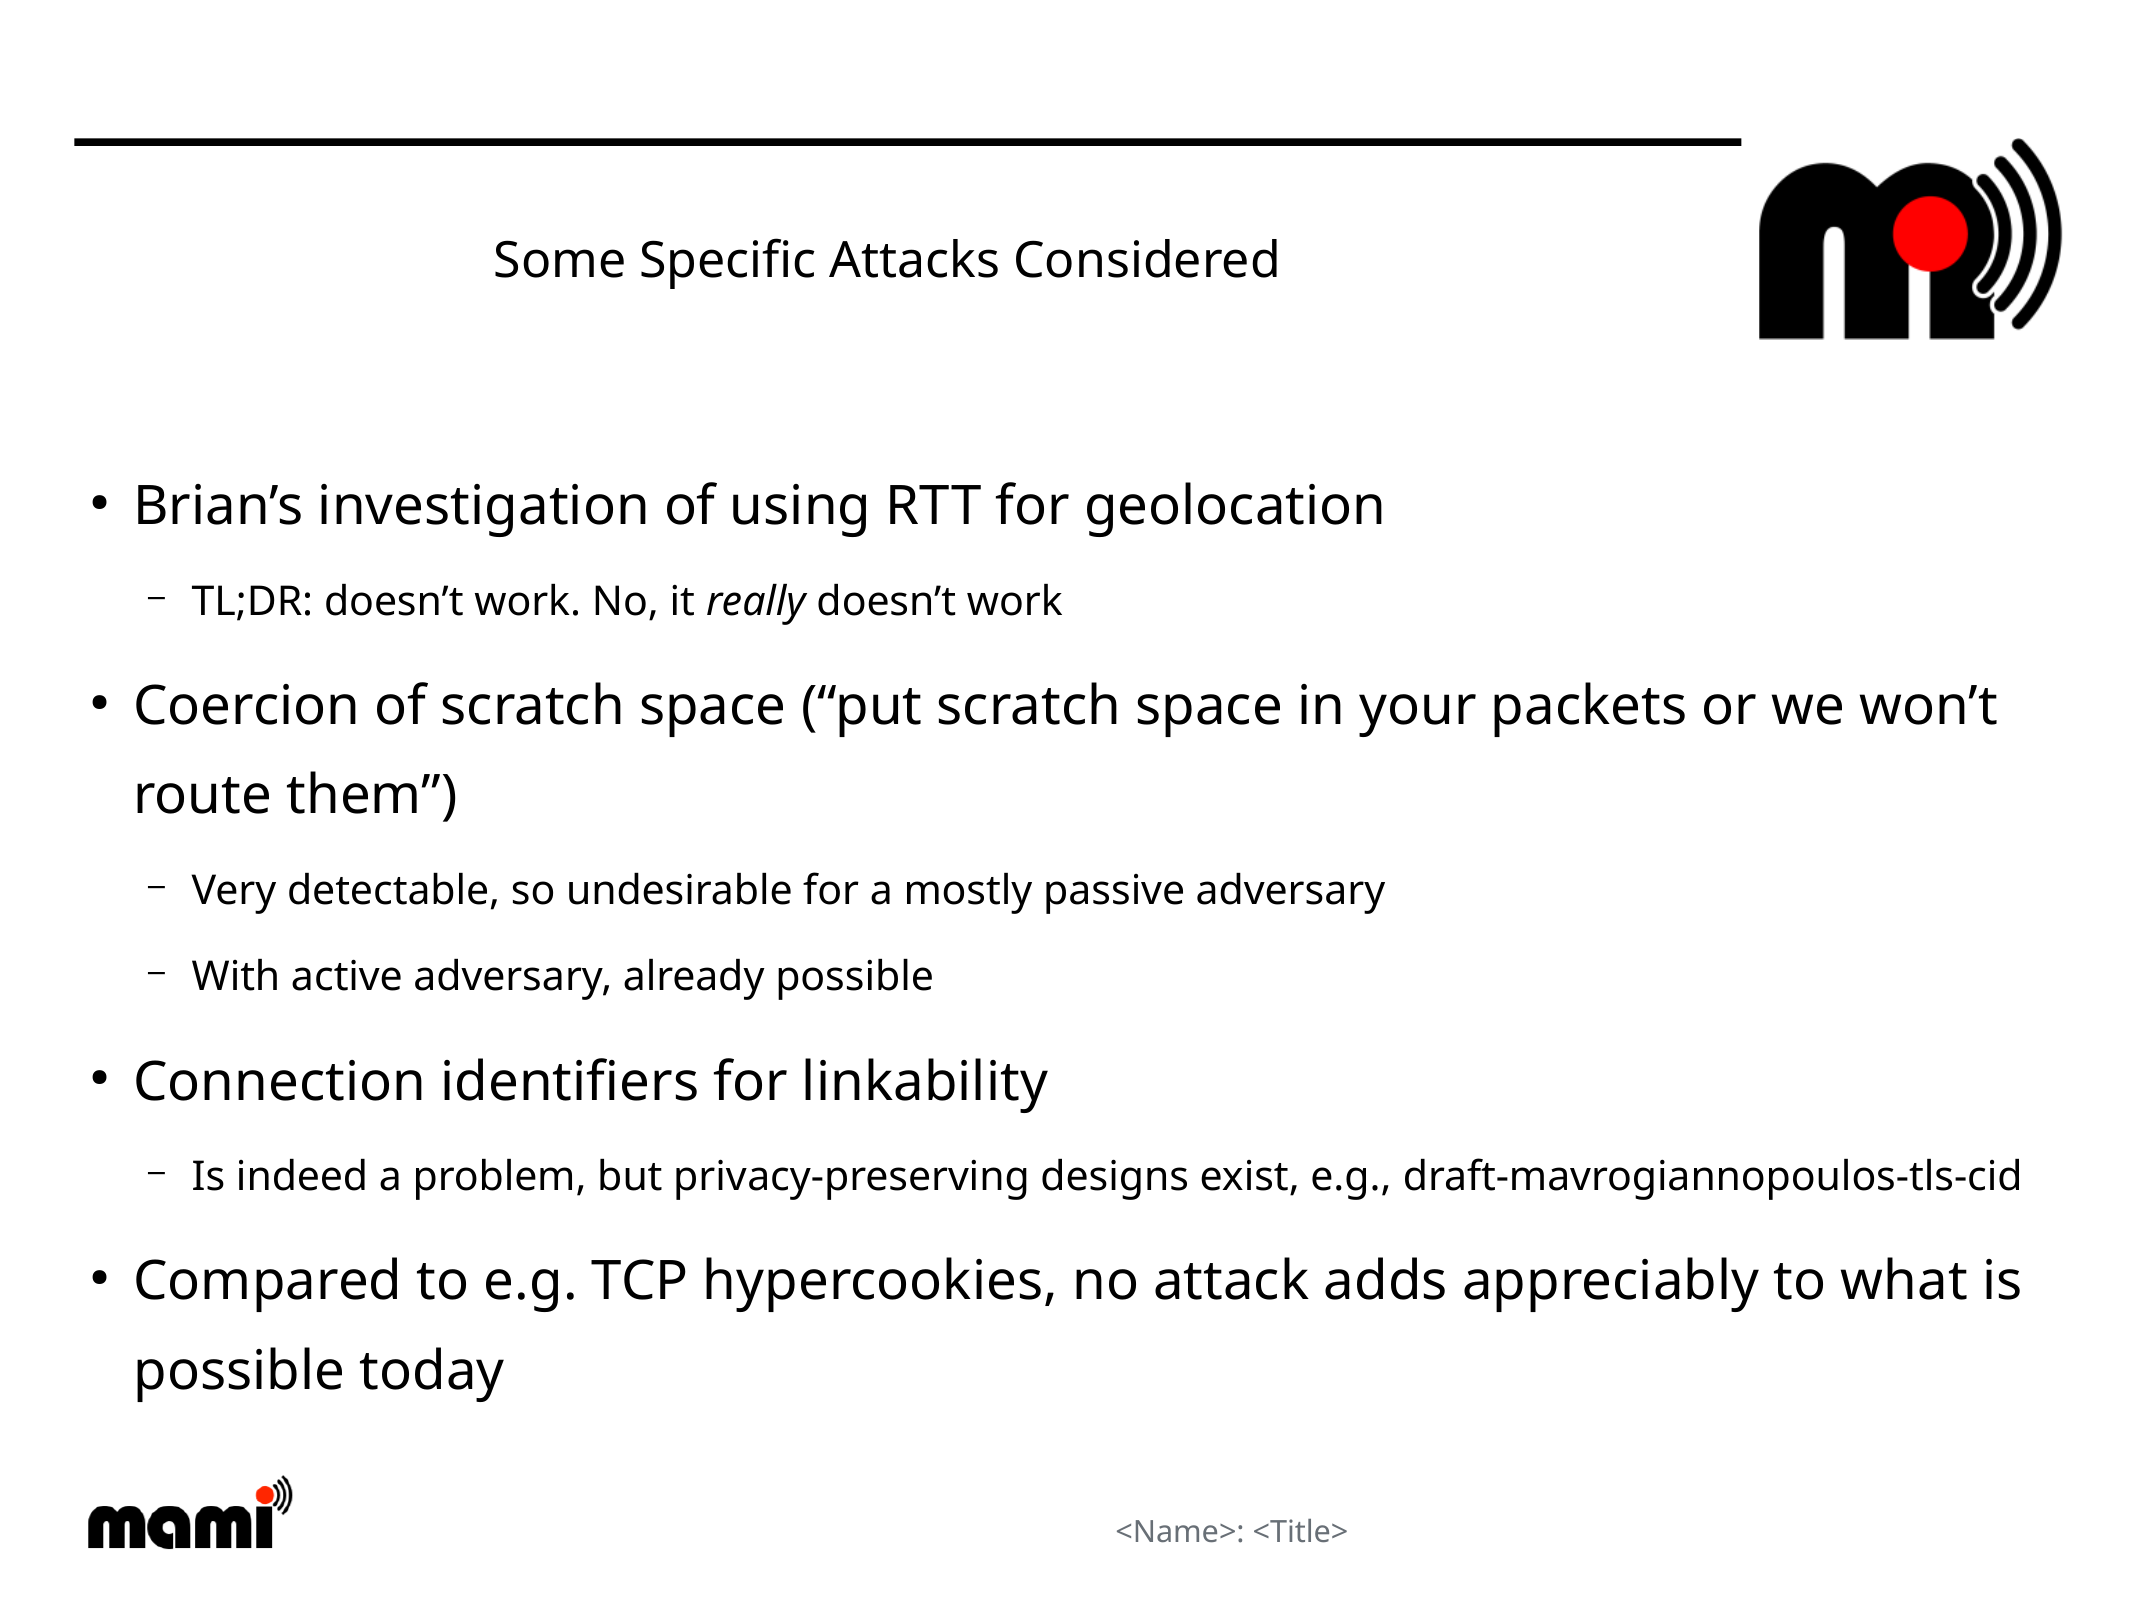

# Some Specific Attacks Considered
Brian’s investigation of using RTT for geolocation
TL;DR: doesn’t work. No, it really doesn’t work
Coercion of scratch space (“put scratch space in your packets or we won’t route them”)
Very detectable, so undesirable for a mostly passive adversary
With active adversary, already possible
Connection identifiers for linkability
Is indeed a problem, but privacy-preserving designs exist, e.g., draft-mavrogiannopoulos-tls-cid
Compared to e.g. TCP hypercookies, no attack adds appreciably to what is possible today